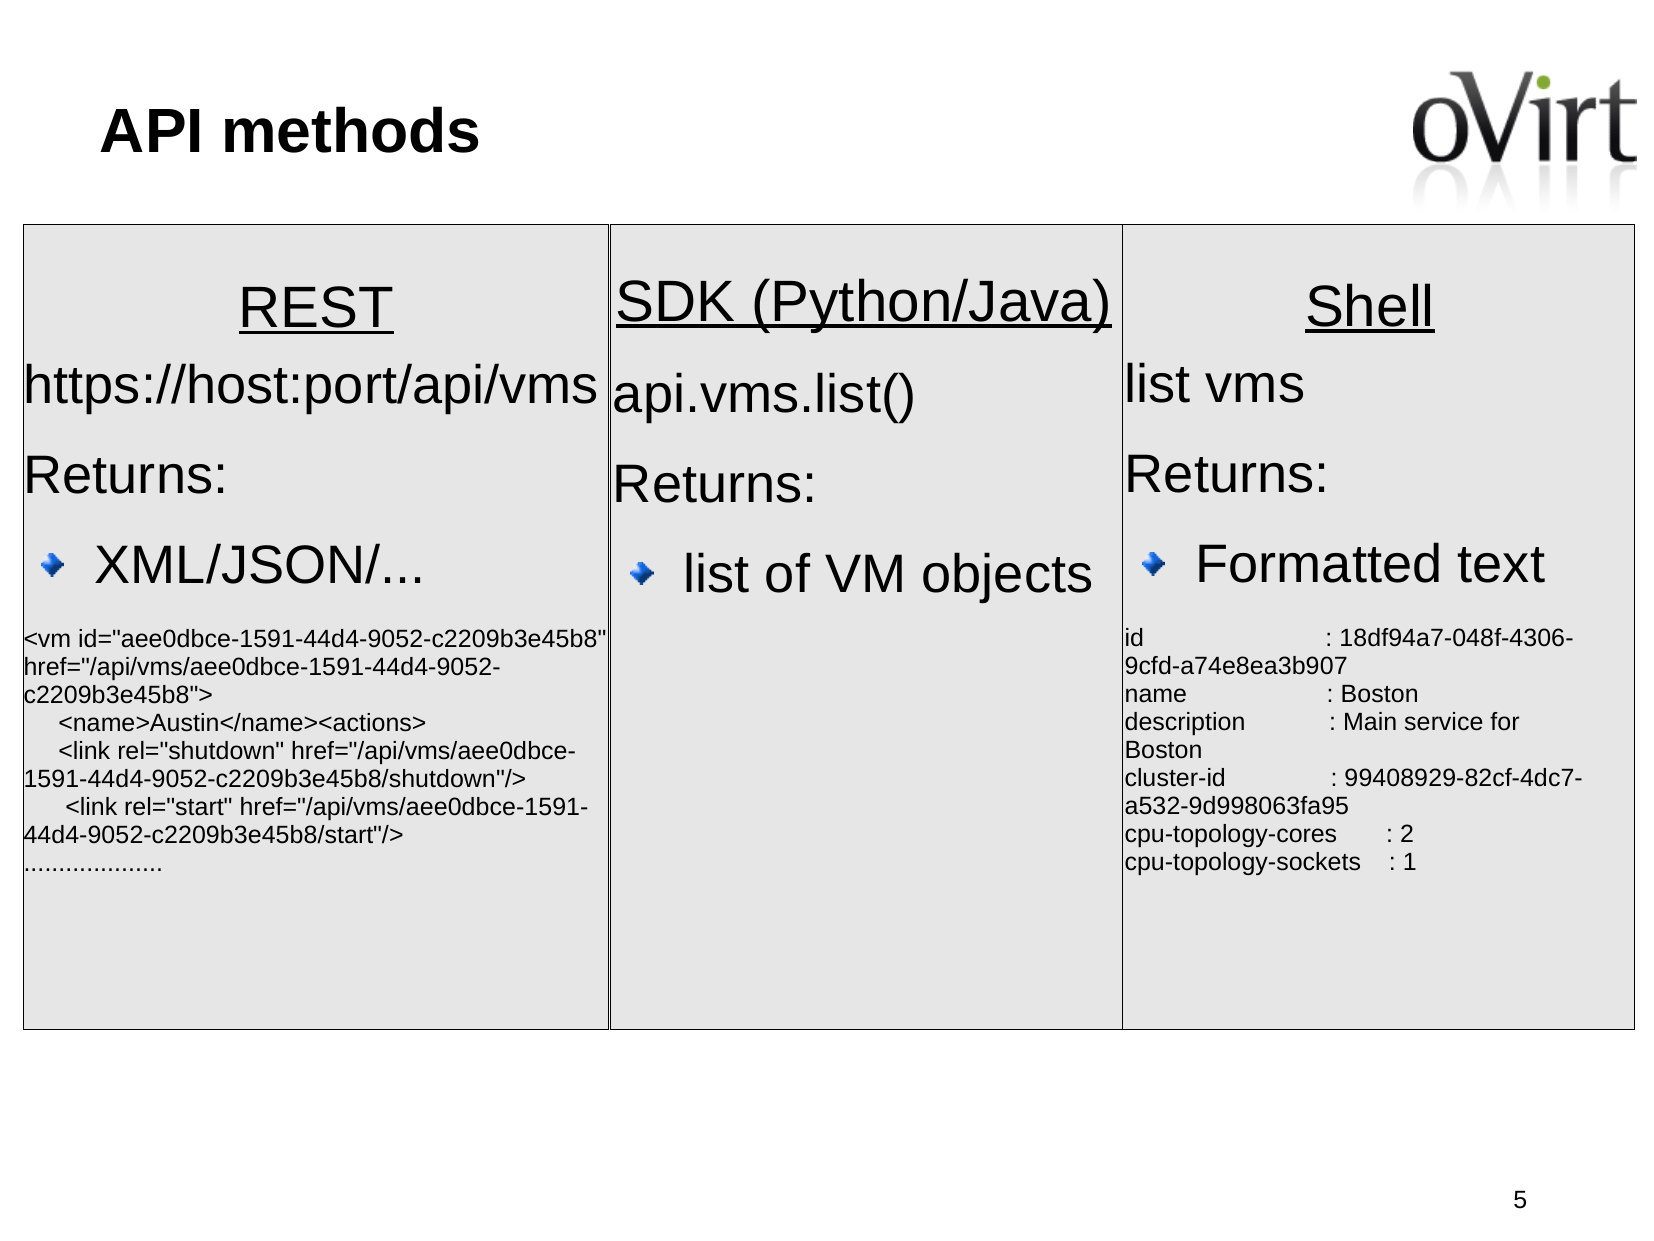

# API methods
SDK (Python/Java)
api.vms.list()
Returns:
list of VM objects
 Shell
list vms
Returns:
Formatted text
id : 18df94a7-048f-4306-9cfd-a74e8ea3b907
name : Boston
description : Main service for Boston
cluster-id : 99408929-82cf-4dc7-a532-9d998063fa95
cpu-topology-cores : 2
cpu-topology-sockets : 1
REST
https://host:port/api/vms
Returns:
XML/JSON/...
<vm id="aee0dbce-1591-44d4-9052-c2209b3e45b8" href="/api/vms/aee0dbce-1591-44d4-9052-c2209b3e45b8">
 <name>Austin</name><actions>
 <link rel="shutdown" href="/api/vms/aee0dbce-1591-44d4-9052-c2209b3e45b8/shutdown"/>
 <link rel="start" href="/api/vms/aee0dbce-1591-44d4-9052-c2209b3e45b8/start"/>
....................